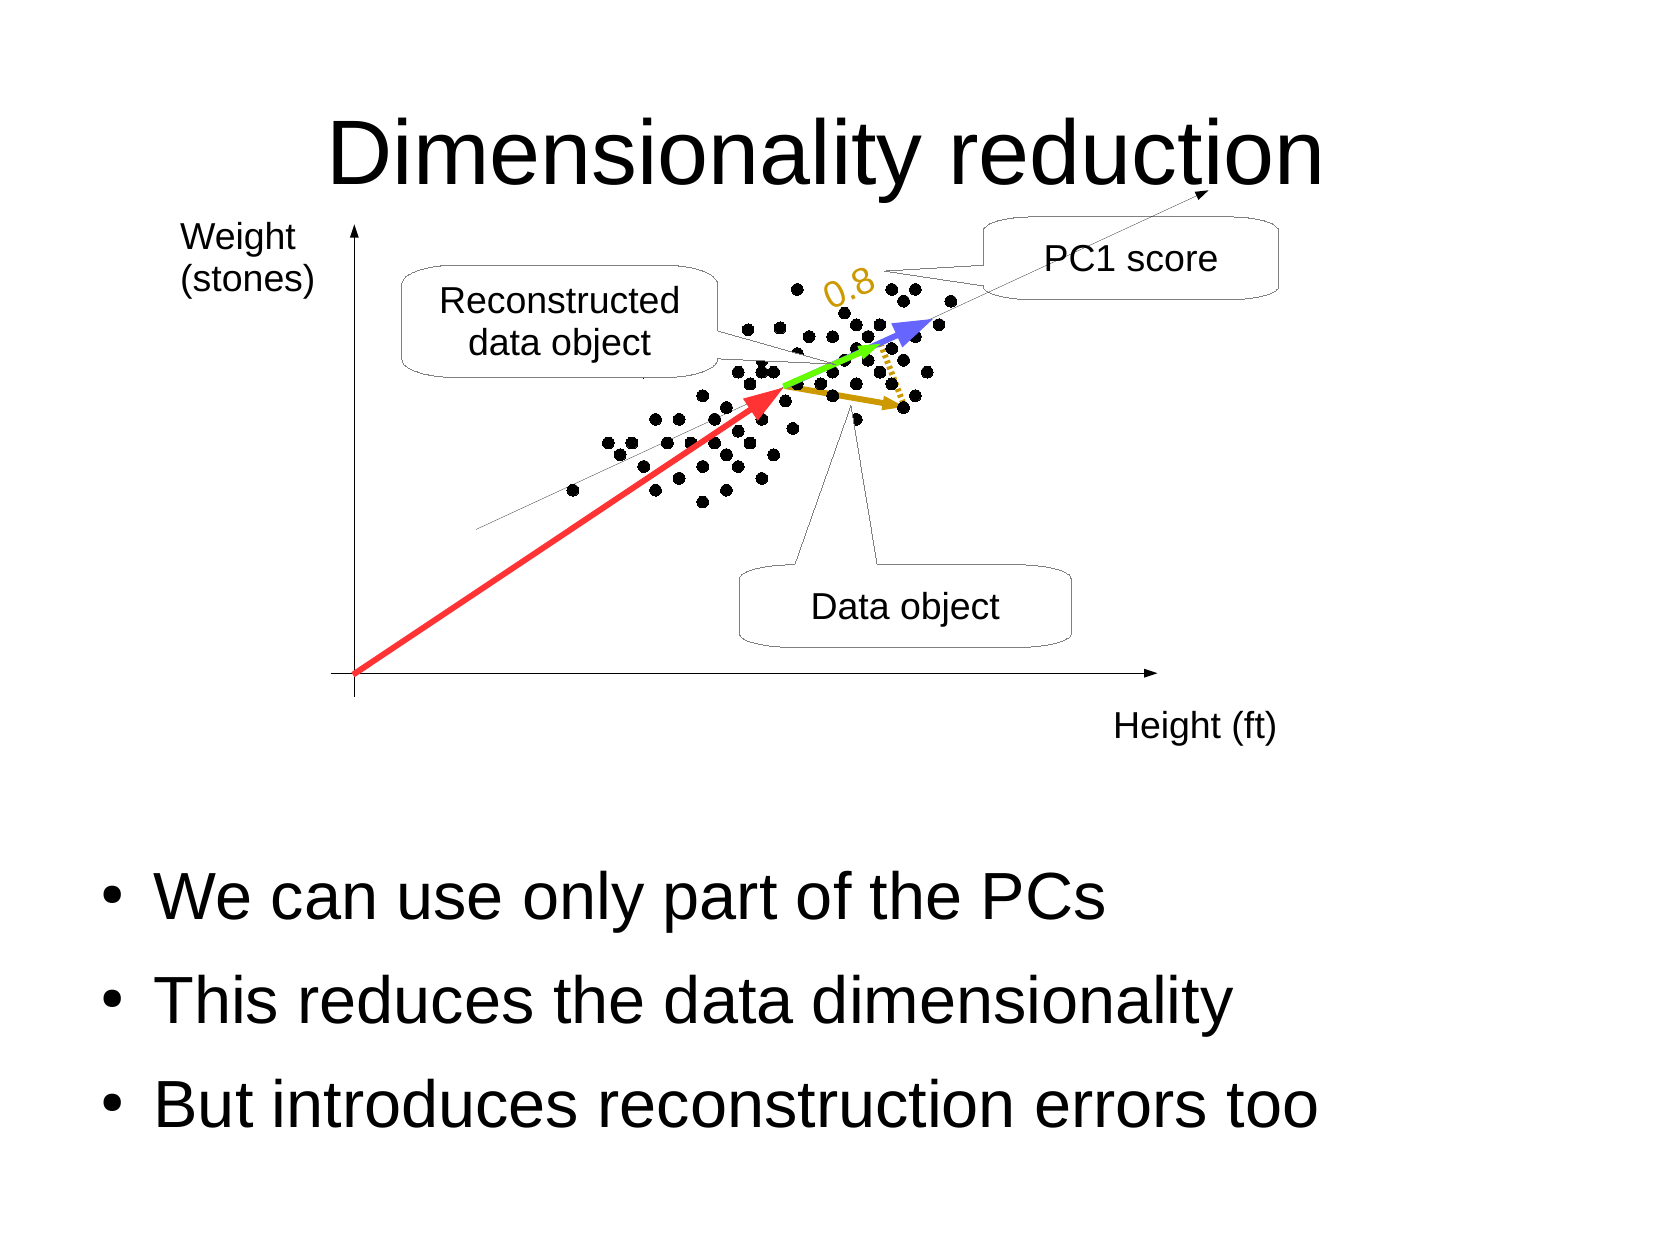

# Dimensionality reduction
Weight (stones)
PC1 score
0.8
Reconstructed data object
Data object
Height (ft)
We can use only part of the PCs
This reduces the data dimensionality
But introduces reconstruction errors too